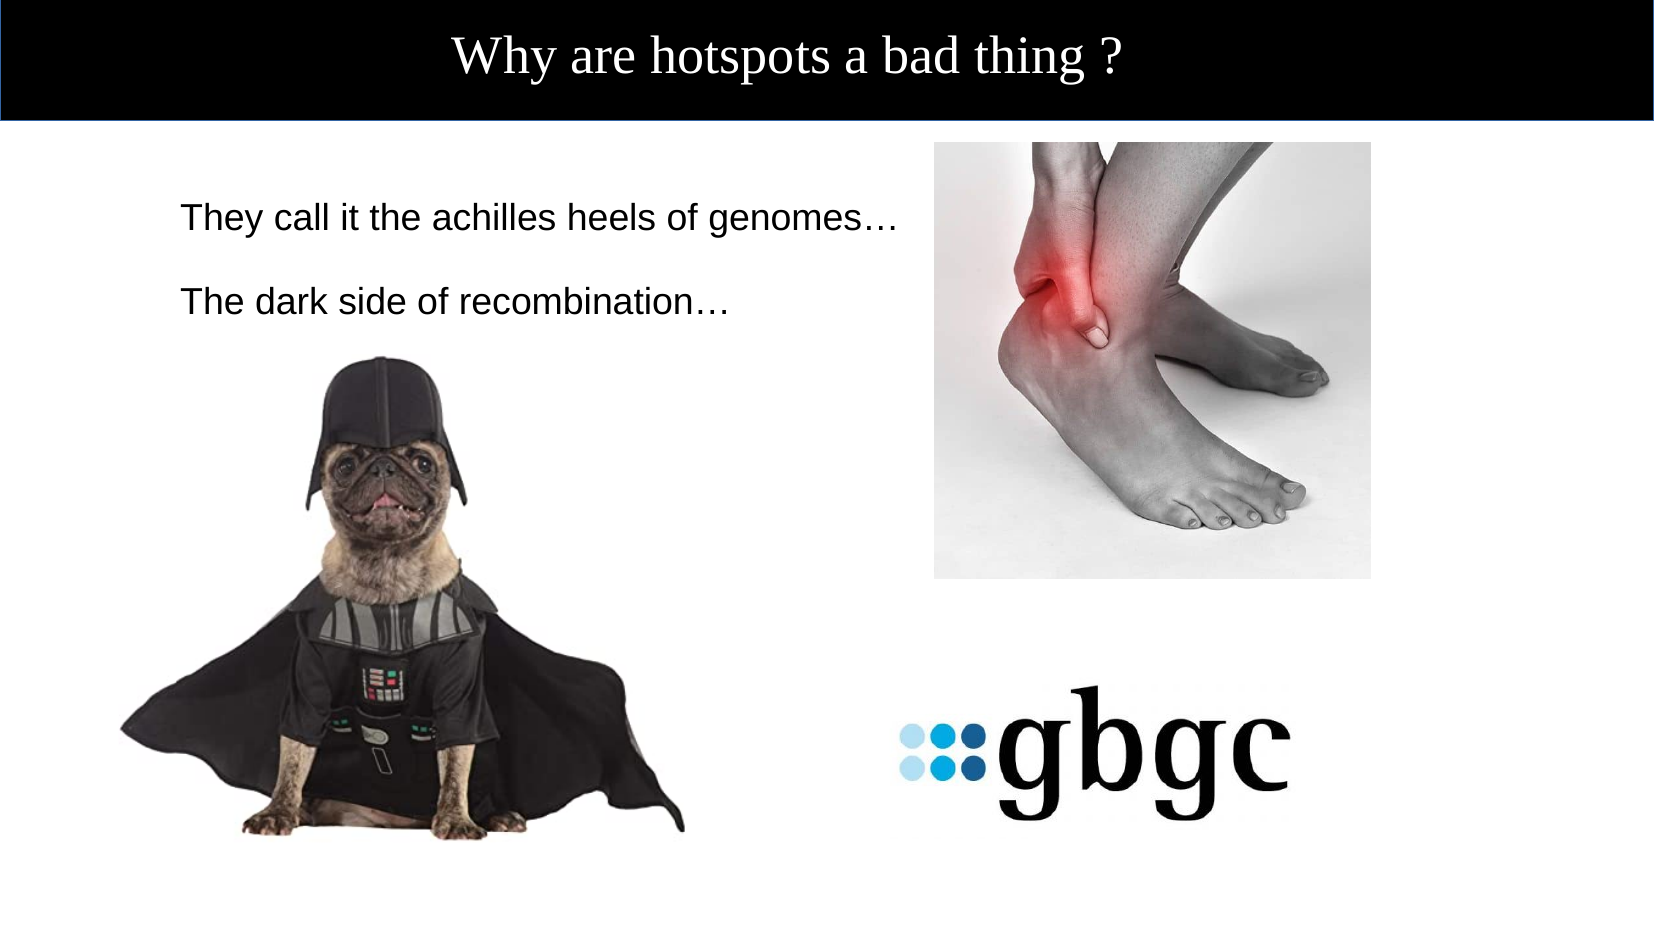

Why are hotspots a bad thing ?
They call it the achilles heels of genomes…
The dark side of recombination…